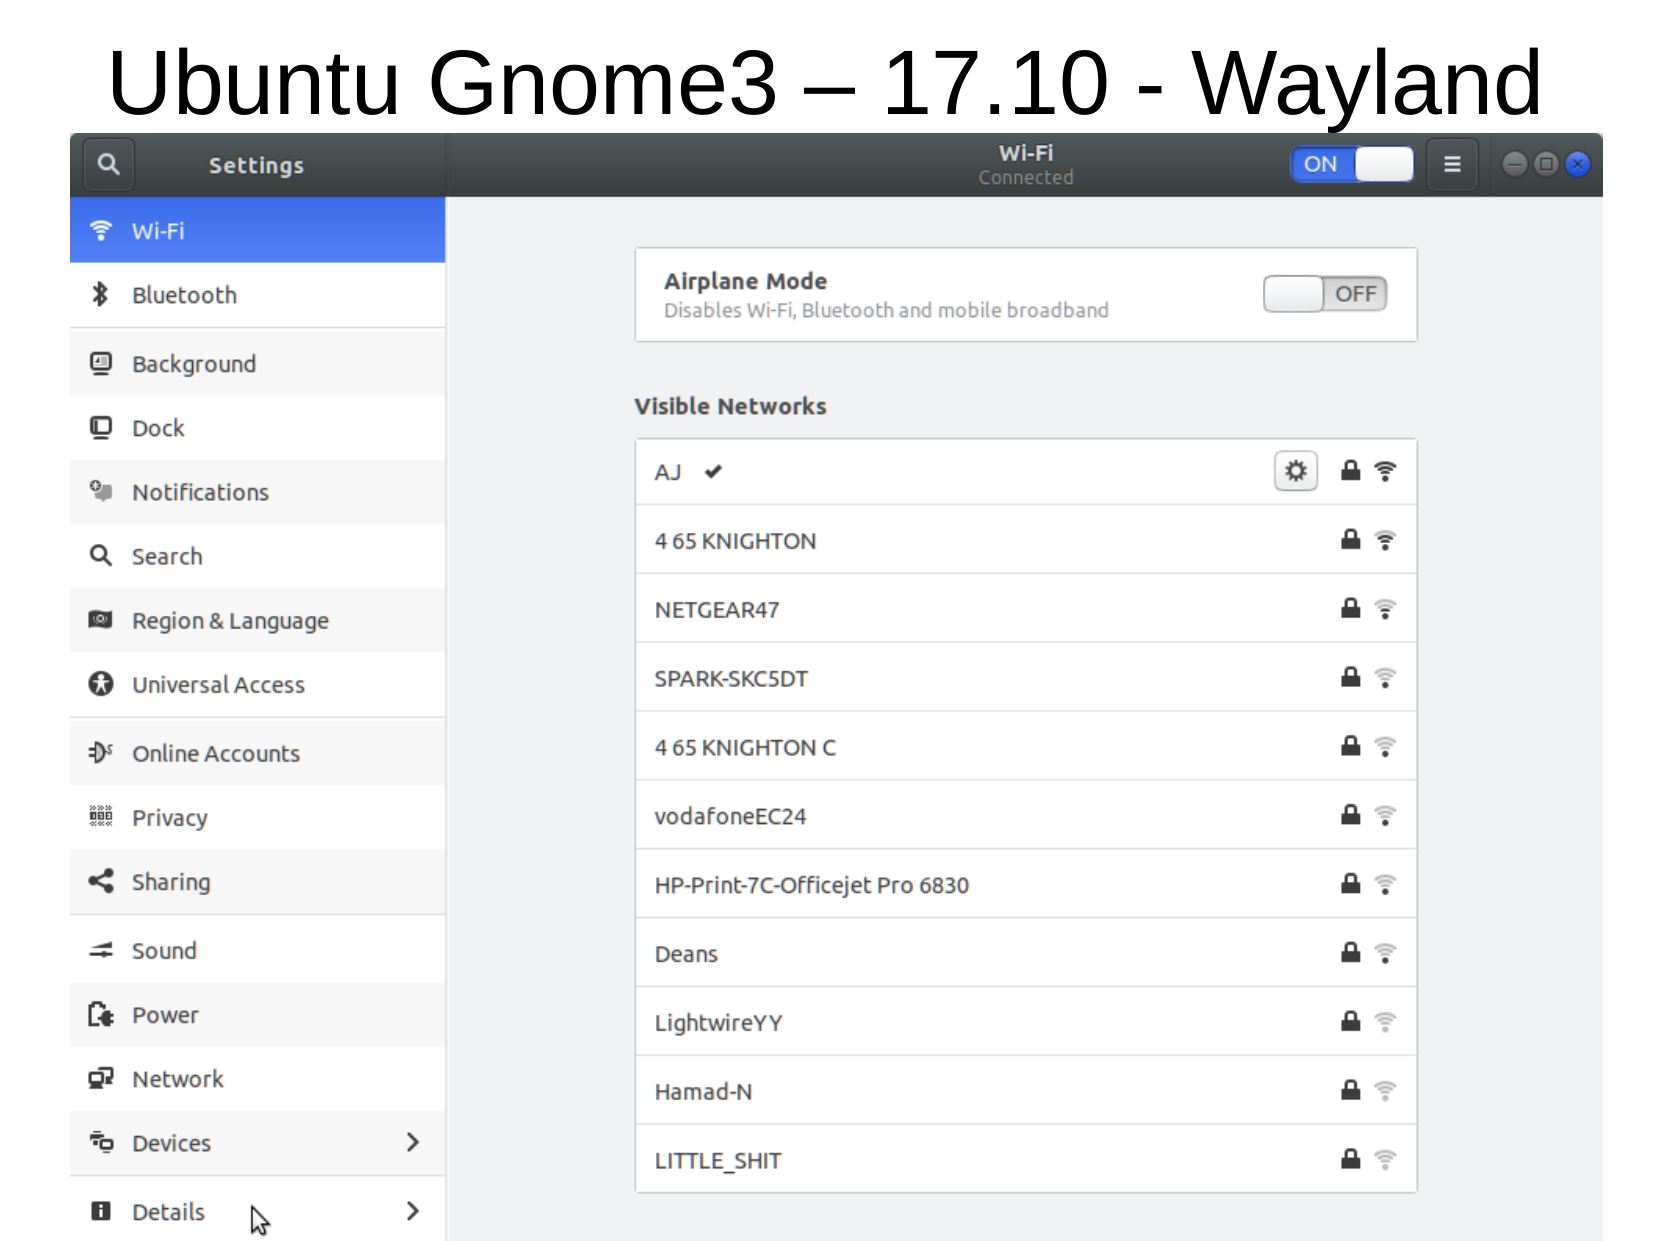

# Ubuntu Gnome3 – 17.10 - Wayland
Upgrade: